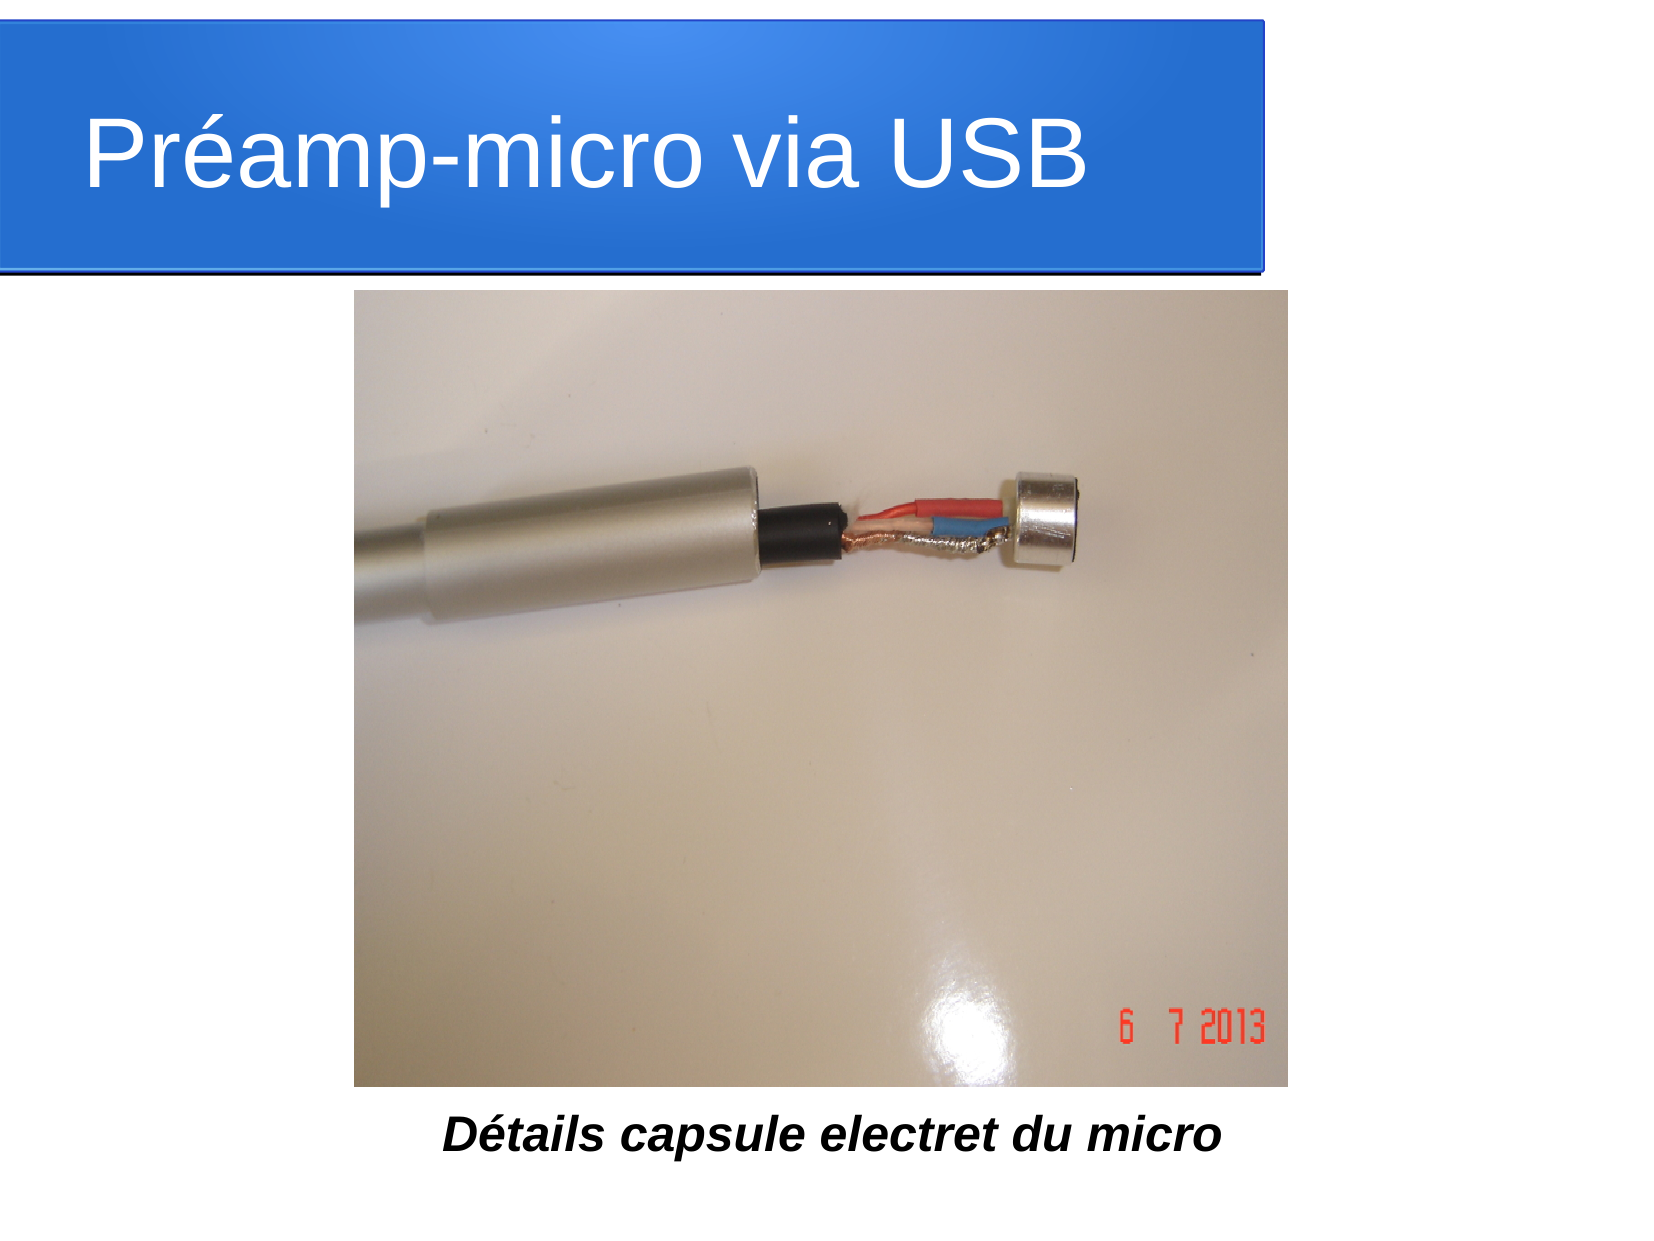

# Préamp-micro via USB
Détails capsule electret du micro